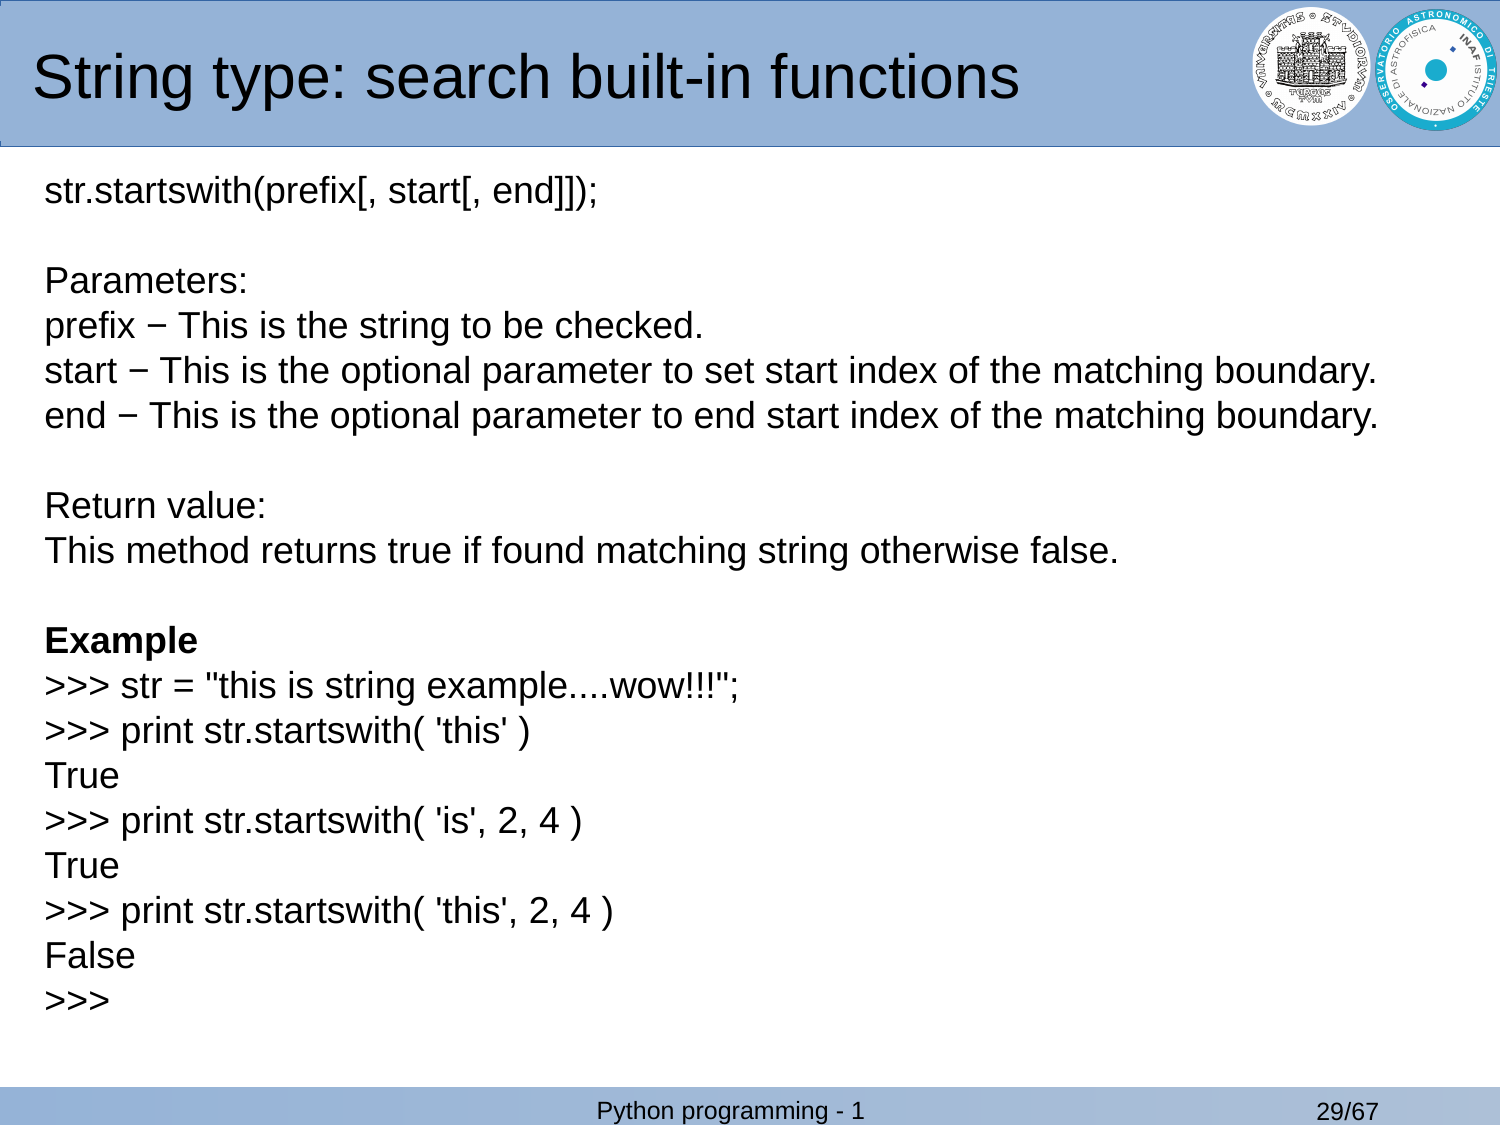

String type: search built-in functions
# str.startswith(prefix[, start[, end]]);
Parameters:
prefix − This is the string to be checked.
start − This is the optional parameter to set start index of the matching boundary.
end − This is the optional parameter to end start index of the matching boundary.
Return value:
This method returns true if found matching string otherwise false.
Example
>>> str = "this is string example....wow!!!";
>>> print str.startswith( 'this' )
True
>>> print str.startswith( 'is', 2, 4 )
True
>>> print str.startswith( 'this', 2, 4 )
False
>>>